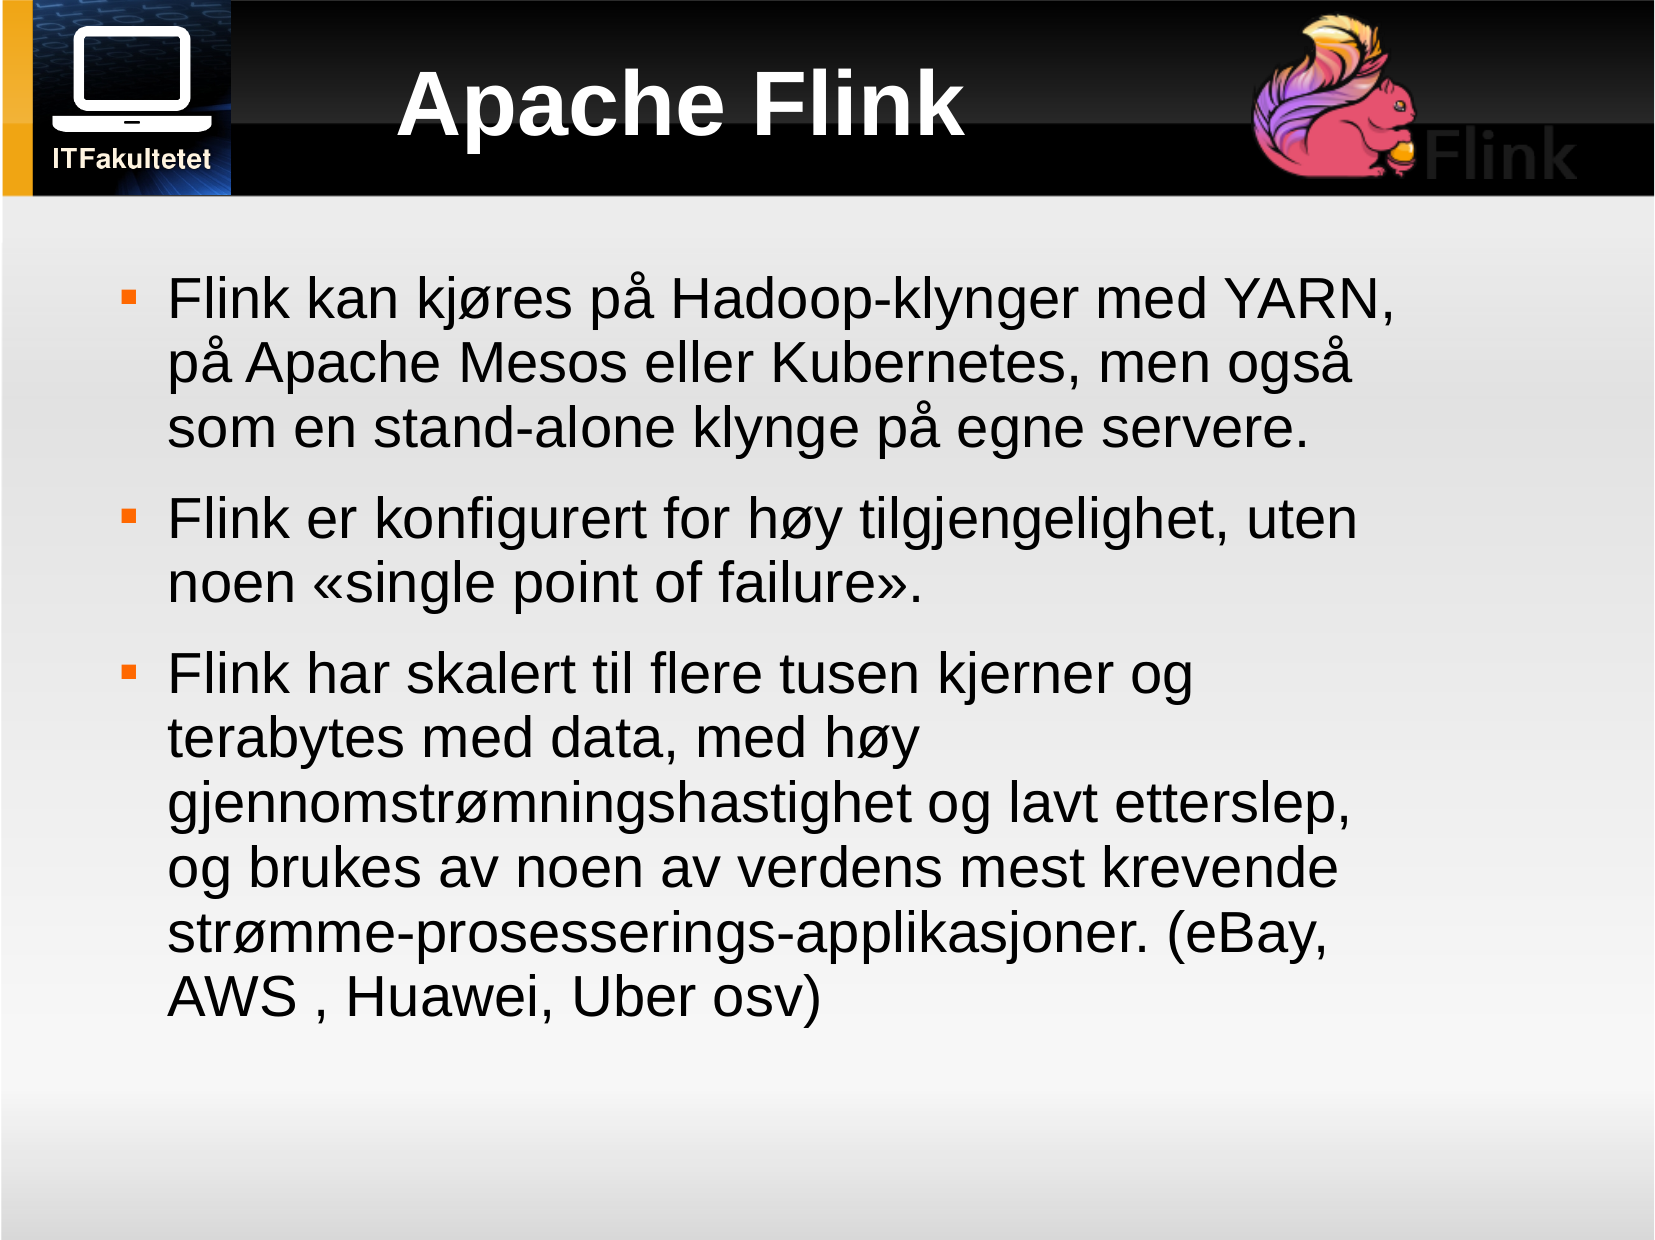

# Apache Flink
Flink kan kjøres på Hadoop-klynger med YARN, på Apache Mesos eller Kubernetes, men også som en stand-alone klynge på egne servere.
Flink er konfigurert for høy tilgjengelighet, uten noen «single point of failure».
Flink har skalert til flere tusen kjerner og terabytes med data, med høy gjennomstrømningshastighet og lavt etterslep, og brukes av noen av verdens mest krevende strømme-prosesserings-applikasjoner. (eBay, AWS , Huawei, Uber osv)